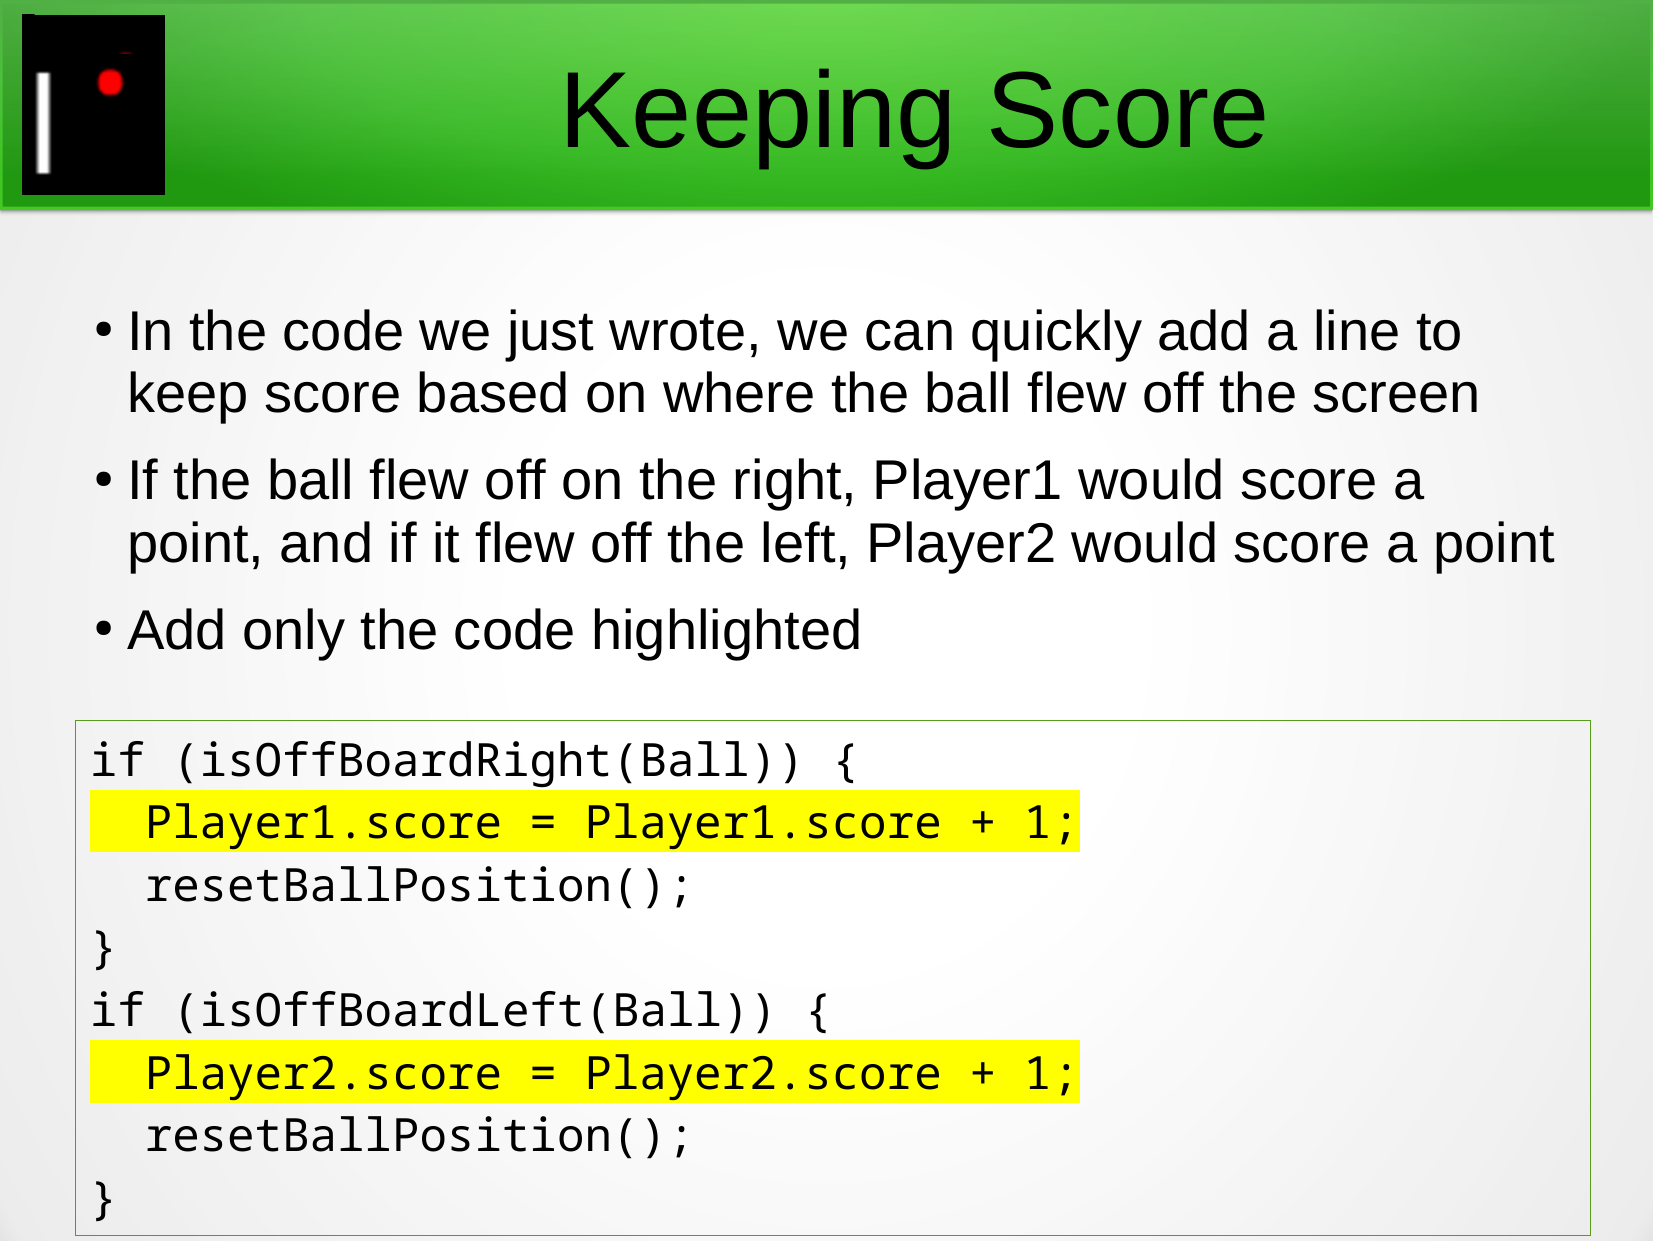

# Keeping Score
In the code we just wrote, we can quickly add a line to keep score based on where the ball flew off the screen
If the ball flew off on the right, Player1 would score a point, and if it flew off the left, Player2 would score a point
Add only the code highlighted
if (isOffBoardRight(Ball)) {
 Player1.score = Player1.score + 1;
 resetBallPosition();
}
if (isOffBoardLeft(Ball)) {
 Player2.score = Player2.score + 1;
 resetBallPosition();
}